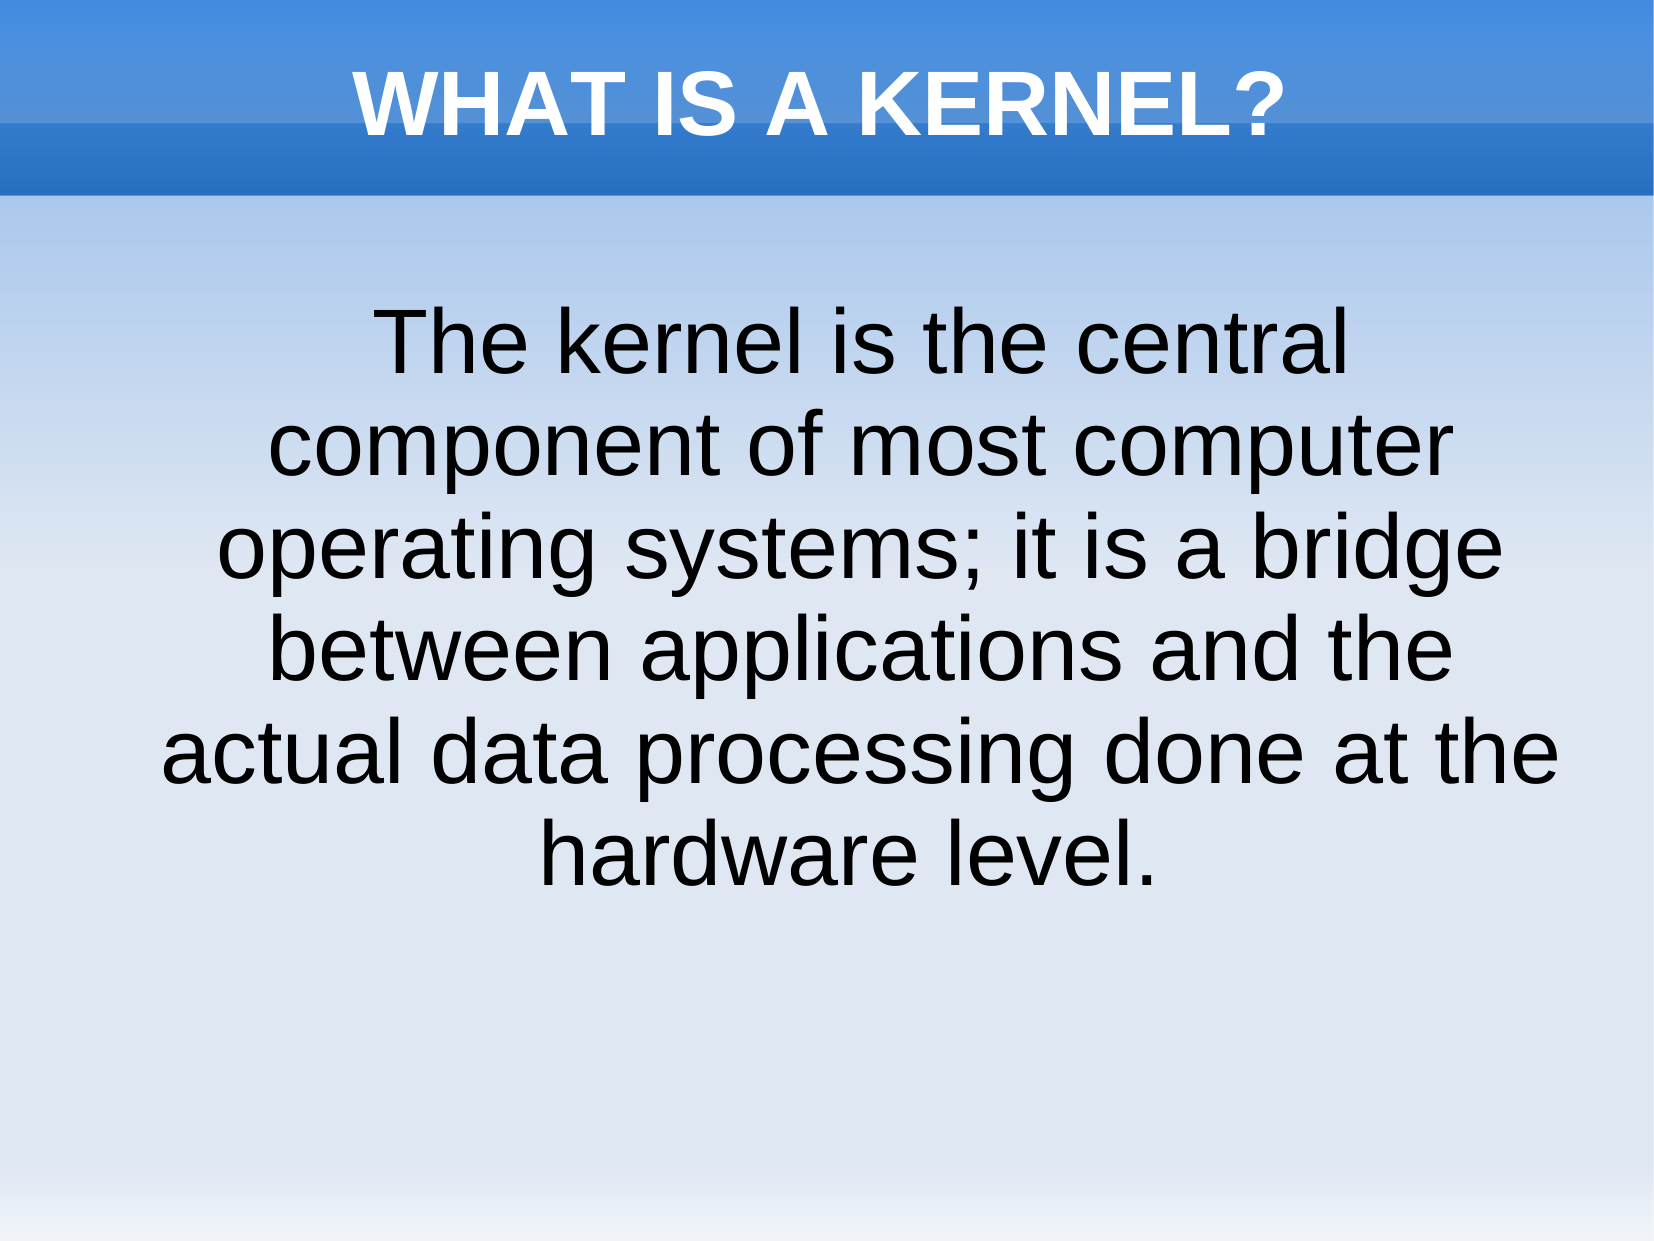

# WHAT IS A KERNEL?
The kernel is the central component of most computer operating systems; it is a bridge between applications and the actual data processing done at the hardware level.